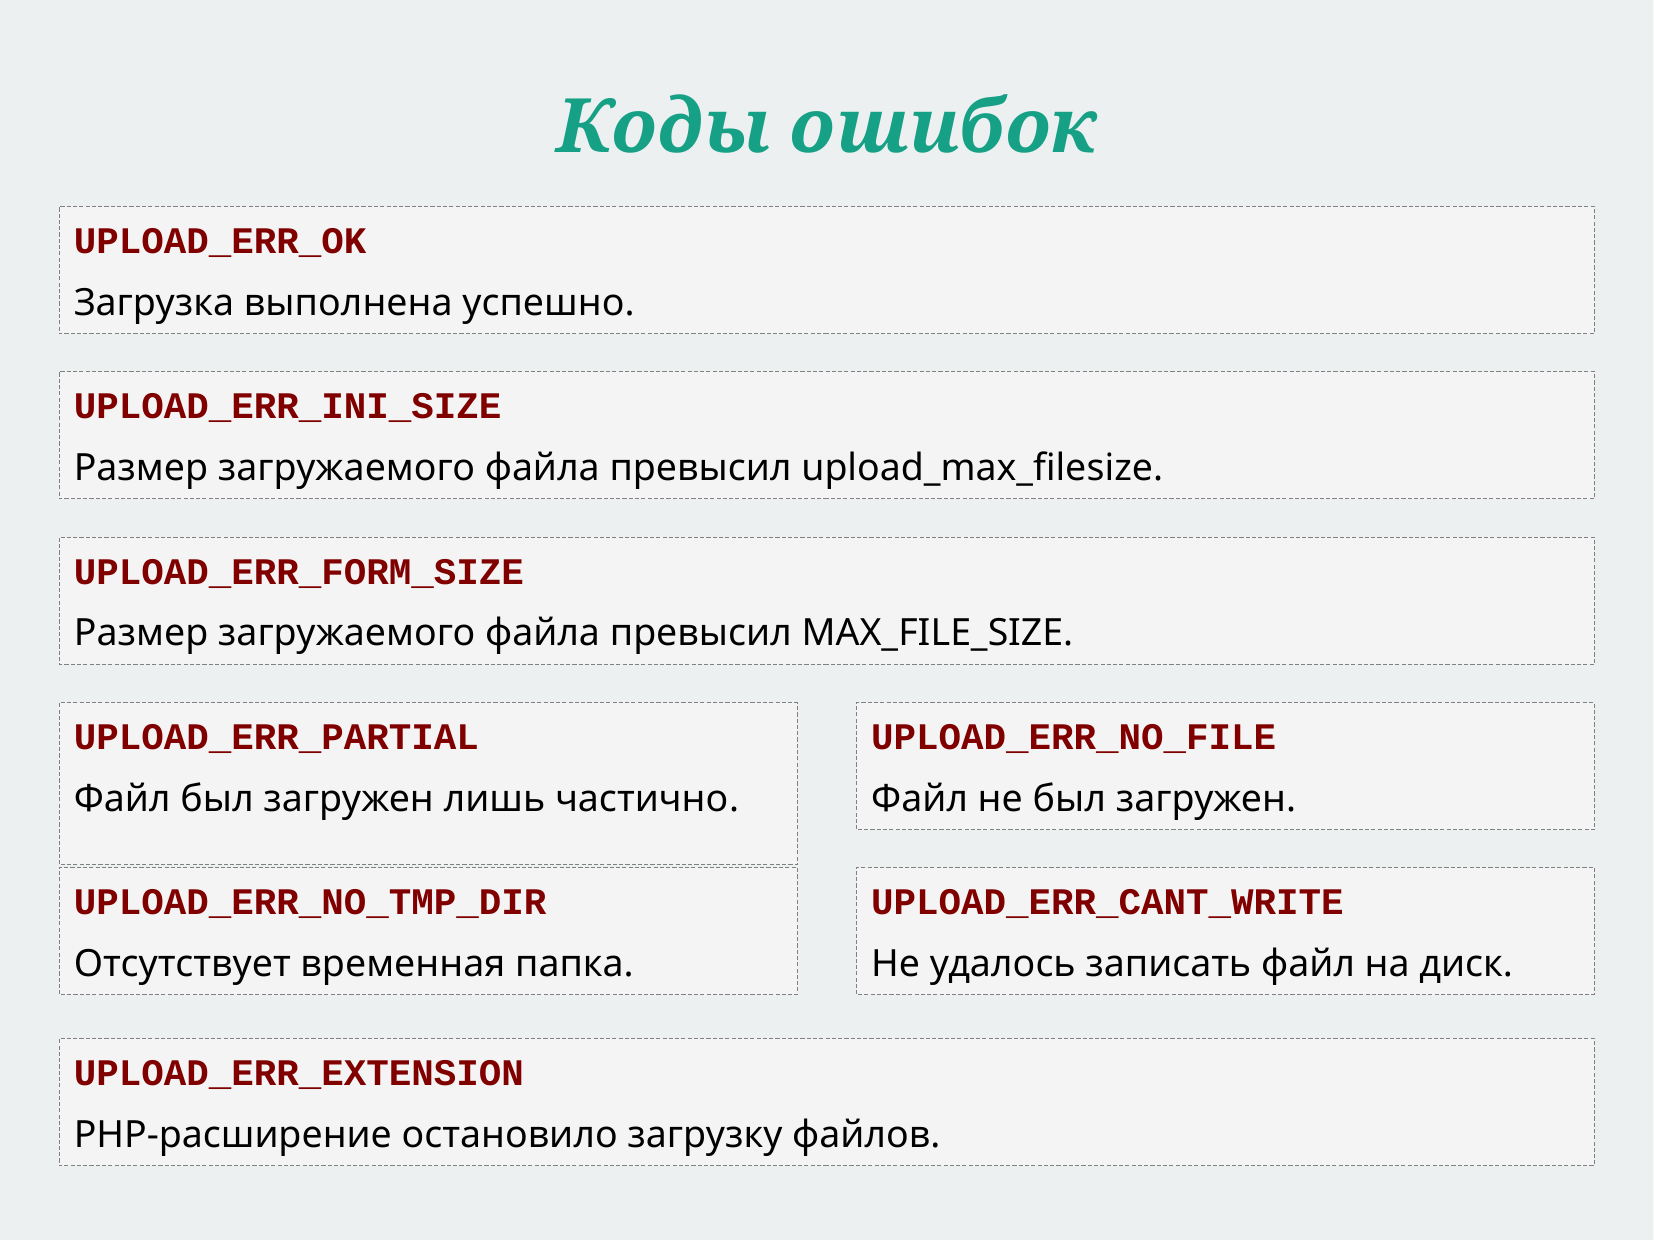

# Коды ошибок
UPLOAD_ERR_OK
Загрузка выполнена успешно.
UPLOAD_ERR_INI_SIZE
Размер загружаемого файла превысил upload_max_filesize.
UPLOAD_ERR_FORM_SIZE
Размер загружаемого файла превысил MAX_FILE_SIZE.
UPLOAD_ERR_PARTIAL
Файл был загружен лишь частично.
UPLOAD_ERR_NO_FILE
Файл не был загружен.
UPLOAD_ERR_CANT_WRITE
Не удалось записать файл на диск.
UPLOAD_ERR_NO_TMP_DIR
Отсутствует временная папка.
UPLOAD_ERR_EXTENSION
PHP-расширение остановило загрузку файлов.